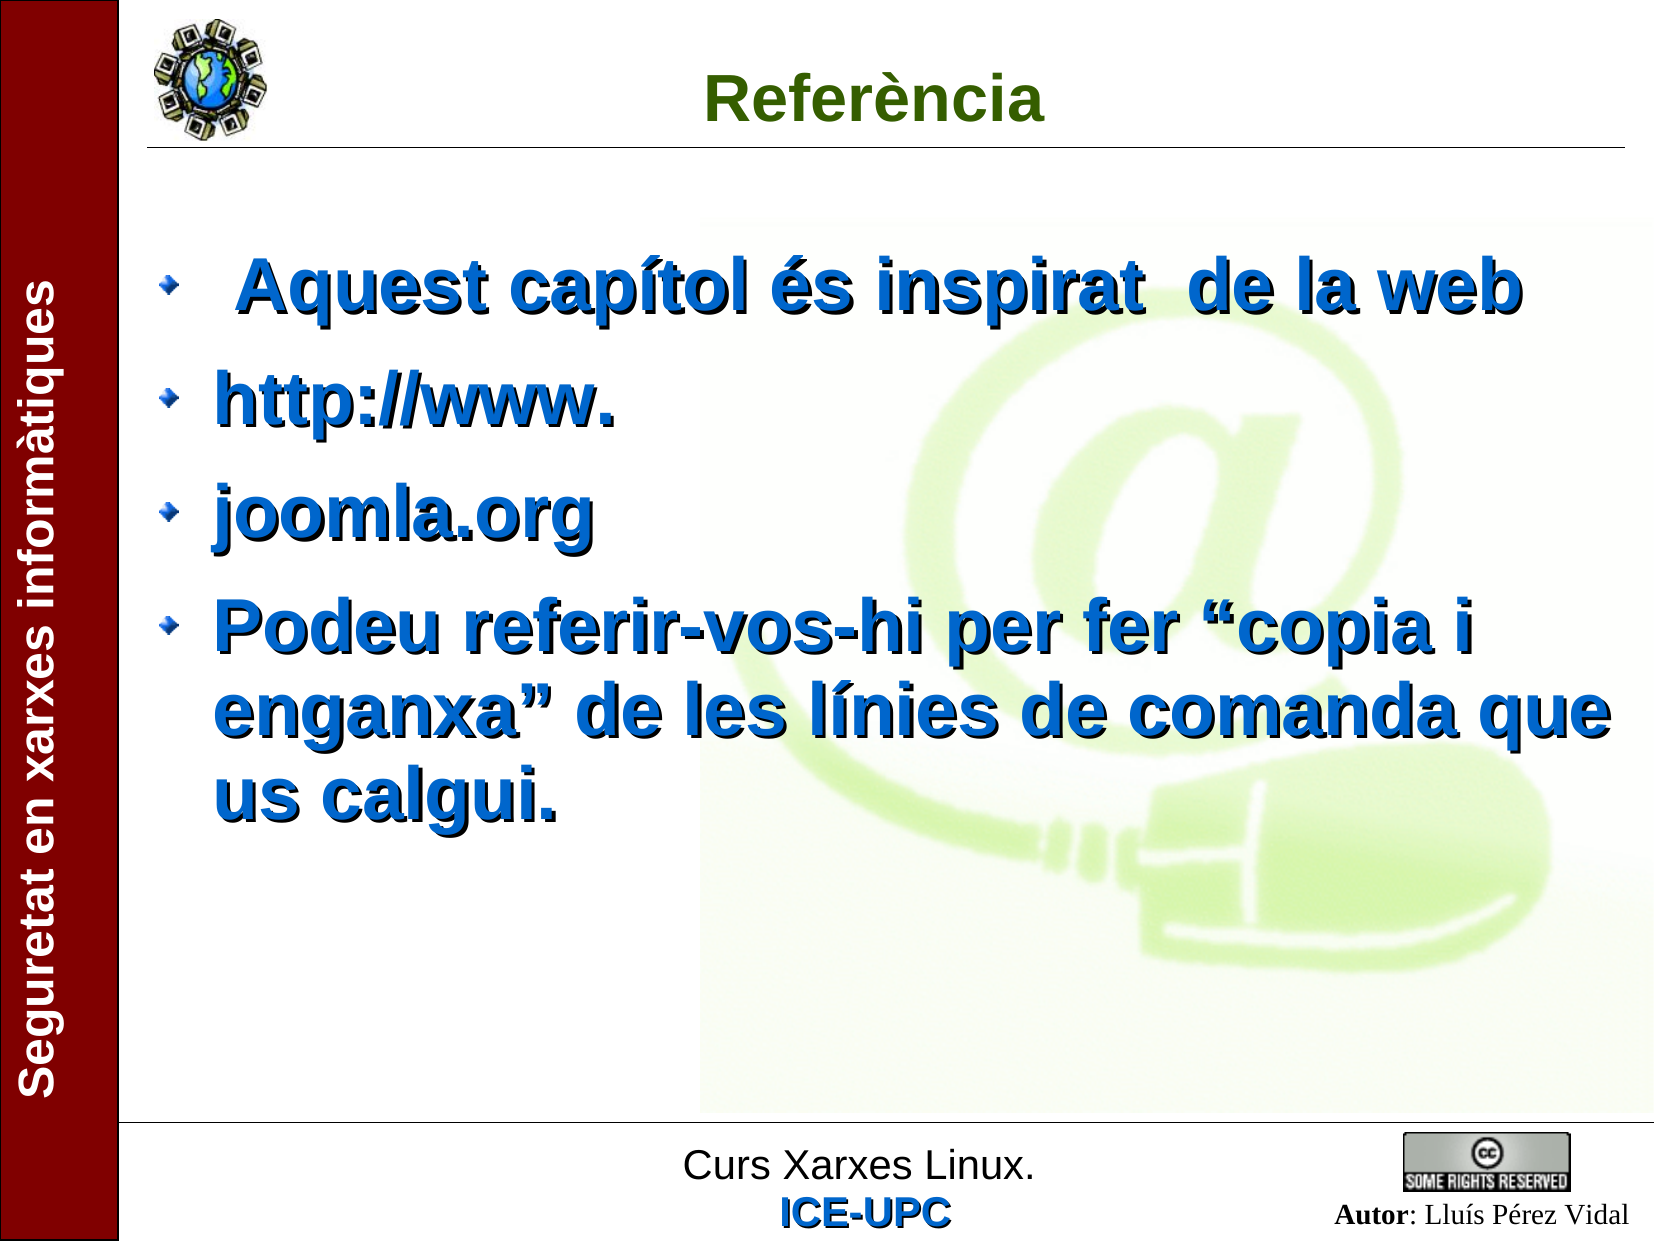

# Referència
 Aquest capítol és inspirat de la web
http://www.
joomla.org
Podeu referir-vos-hi per fer “copia i enganxa” de les línies de comanda que us calgui.